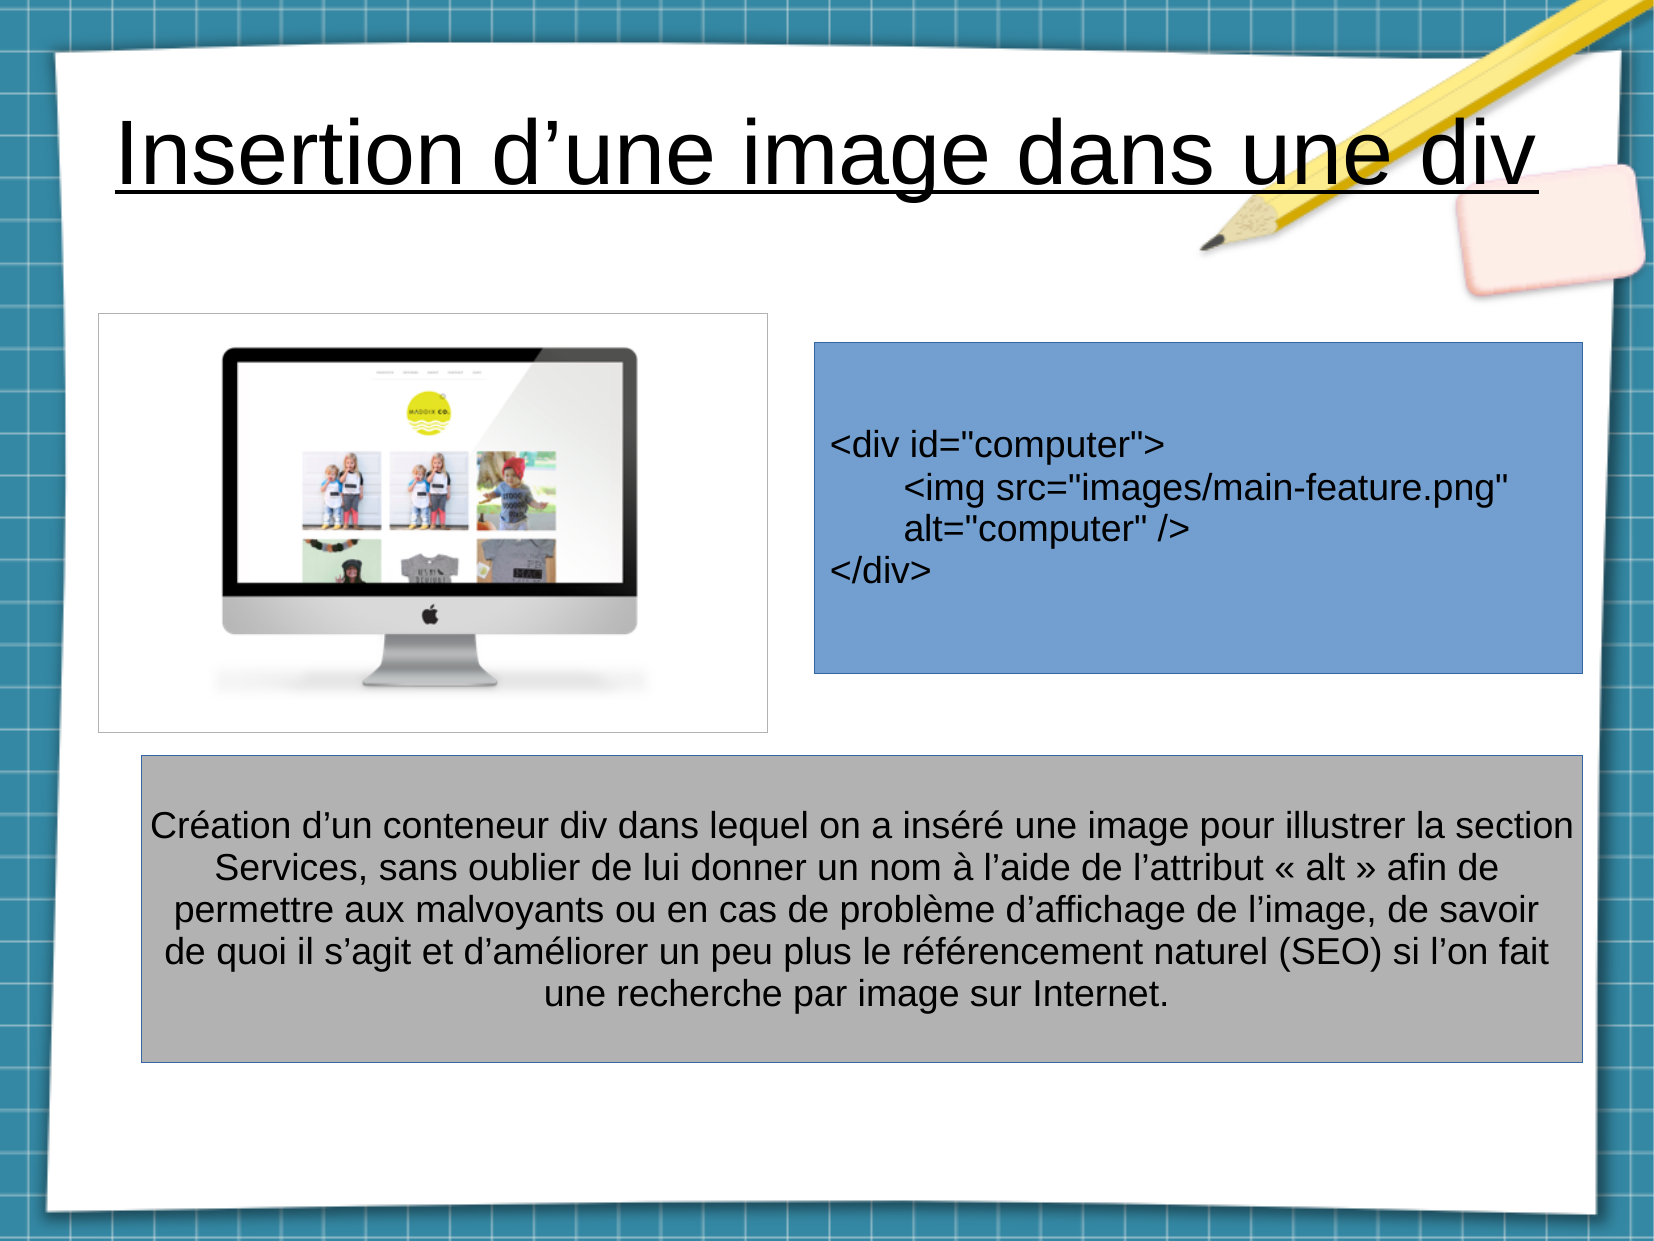

# Insertion d’une image dans une div
<div id="computer">
	<img src="images/main-feature.png"
	alt="computer" />
</div>
Création d’un conteneur div dans lequel on a inséré une image pour illustrer la section
Services, sans oublier de lui donner un nom à l’aide de l’attribut « alt » afin de
permettre aux malvoyants ou en cas de problème d’affichage de l’image, de savoir
de quoi il s’agit et d’améliorer un peu plus le référencement naturel (SEO) si l’on fait
une recherche par image sur Internet.